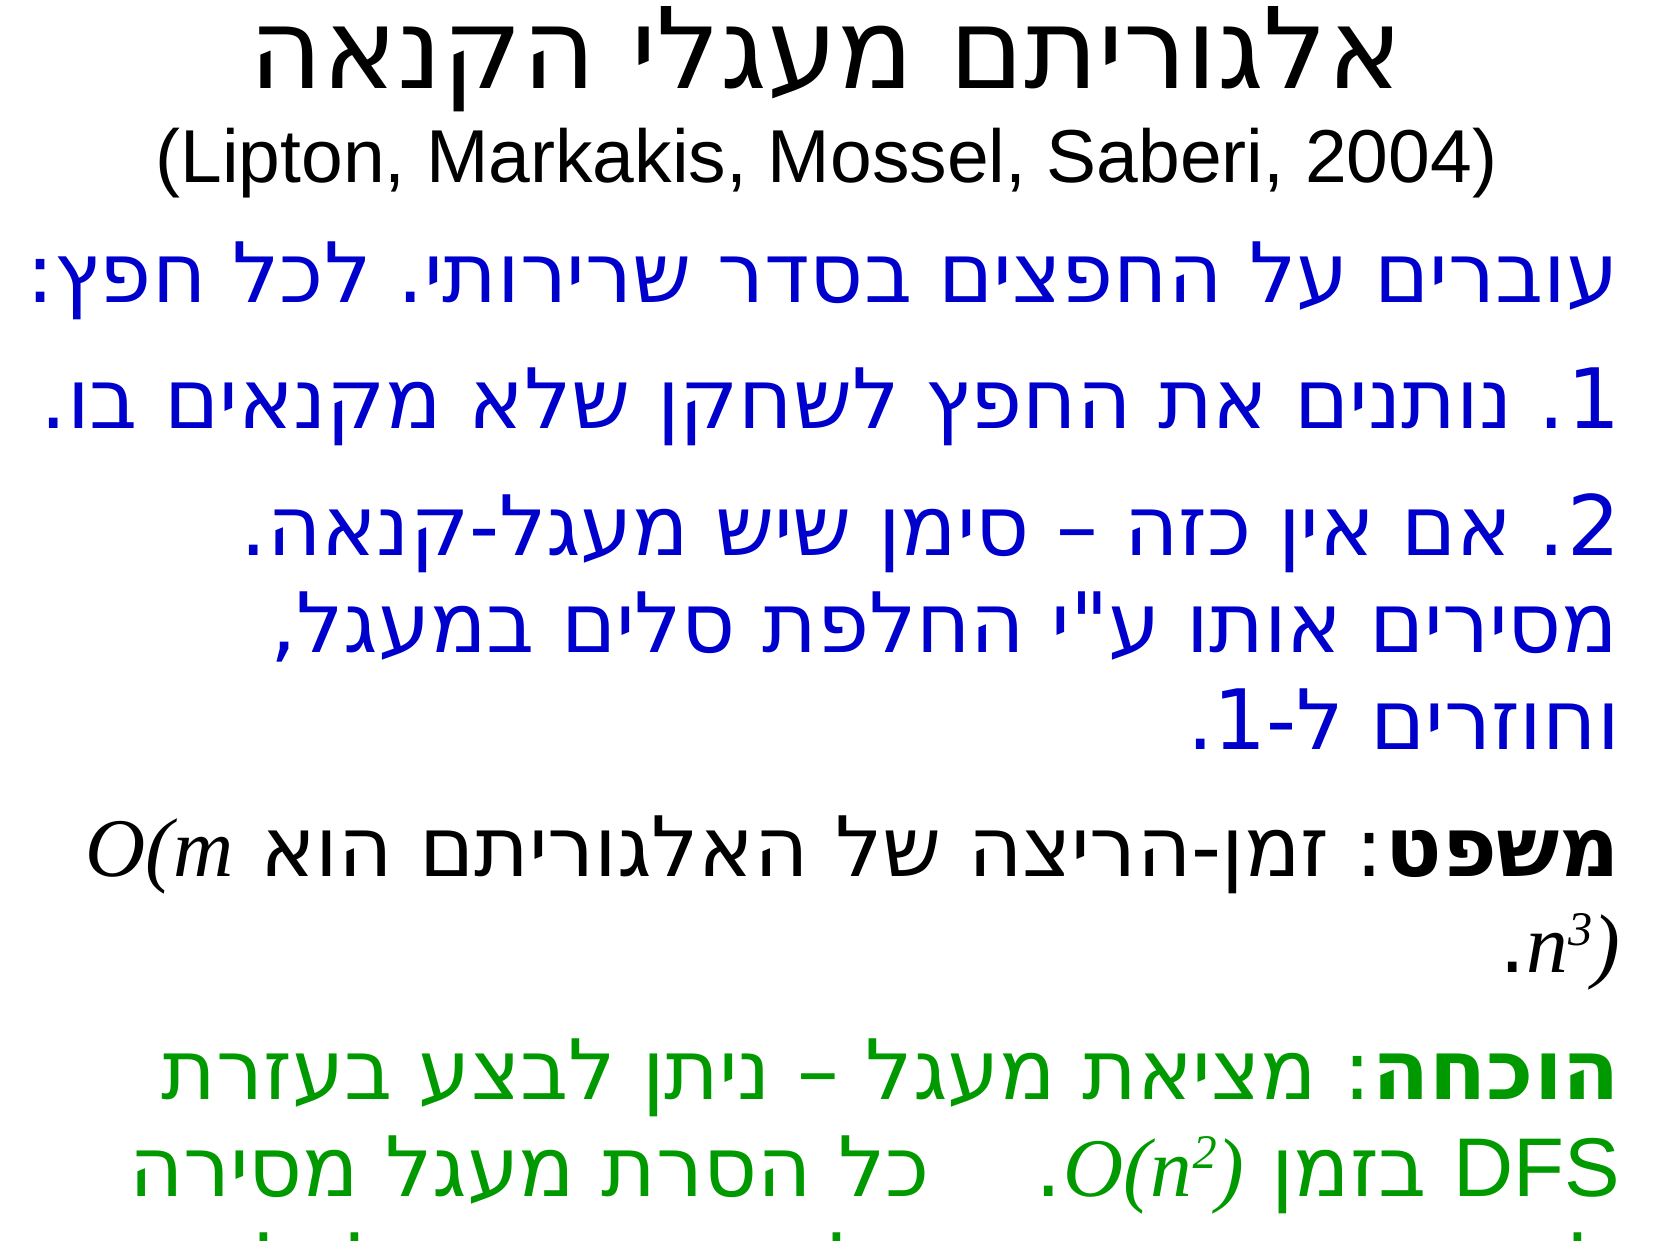

# אלגוריתם מעגלי הקנאה (Lipton, Markakis, Mossel, Saberi, 2004)
עוברים על החפצים בסדר שרירותי. לכל חפץ:
1. נותנים את החפץ לשחקן שלא מקנאים בו.
2. אם אין כזה – סימן שיש מעגל-קנאה. מסירים אותו ע"י החלפת סלים במעגל, וחוזרים ל-1.
משפט: זמן-הריצה של האלגוריתם הוא O(m n3).
הוכחה: מציאת מעגל – ניתן לבצע בעזרת DFS בזמן O(n2). כל הסרת מעגל מסירה לפחות קשת אחת, וכל חפץ מוסיף לכל היותר n-1 קשתות. לכן יש להסיר לכל היותר m*n מעגלים.